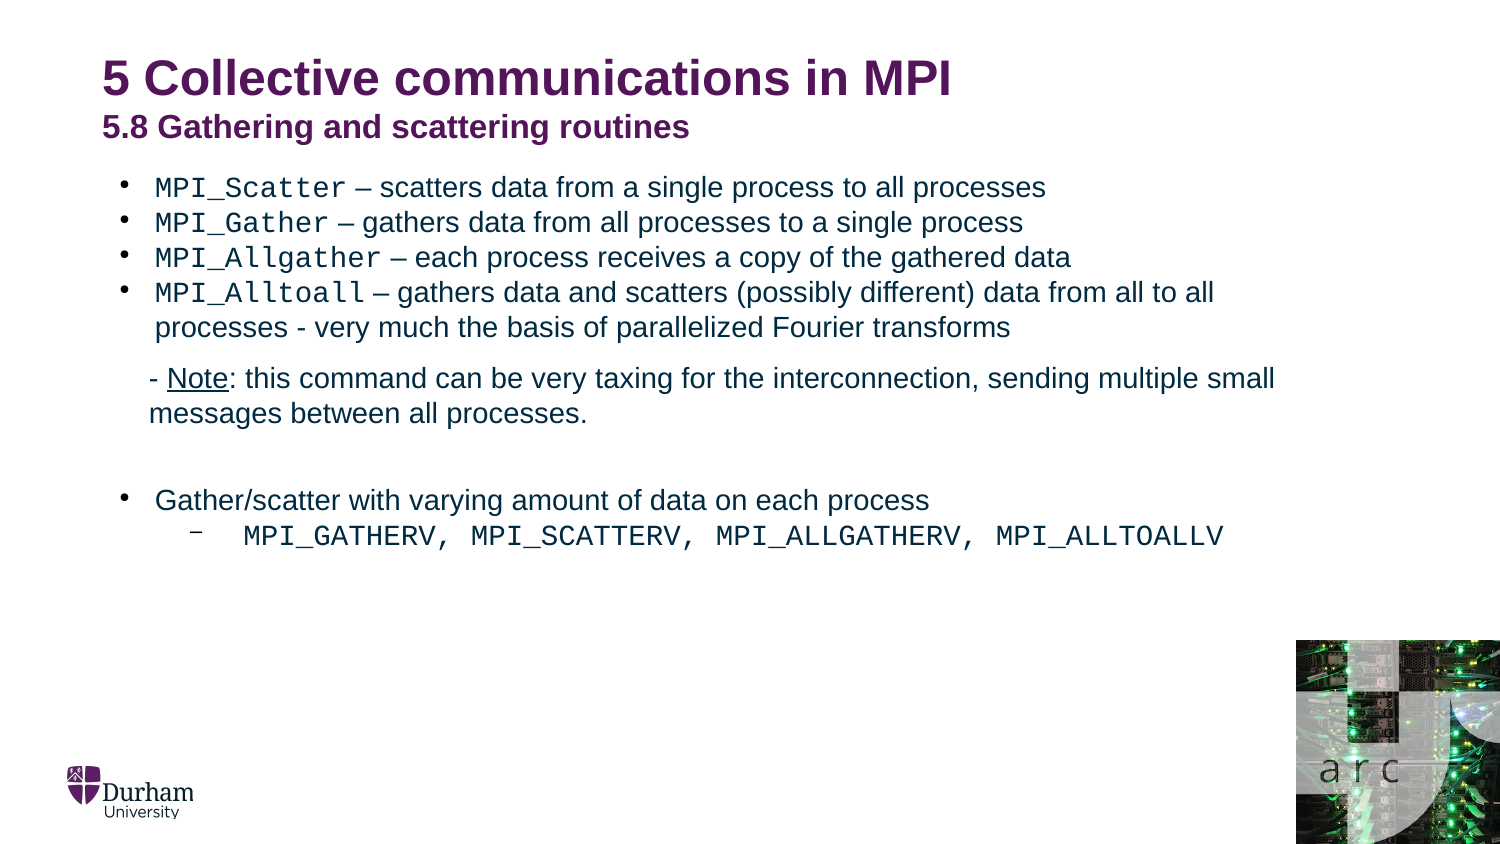

# 5 Collective communications in MPI 5.8 Gathering and scattering routines
MPI_Scatter – scatters data from a single process to all processes
MPI_Gather – gathers data from all processes to a single process
MPI_Allgather – each process receives a copy of the gathered data
MPI_Alltoall – gathers data and scatters (possibly different) data from all to all processes - very much the basis of parallelized Fourier transforms
- Note: this command can be very taxing for the interconnection, sending multiple small messages between all processes.
Gather/scatter with varying amount of data on each process
MPI_GATHERV, MPI_SCATTERV, MPI_ALLGATHERV, MPI_ALLTOALLV